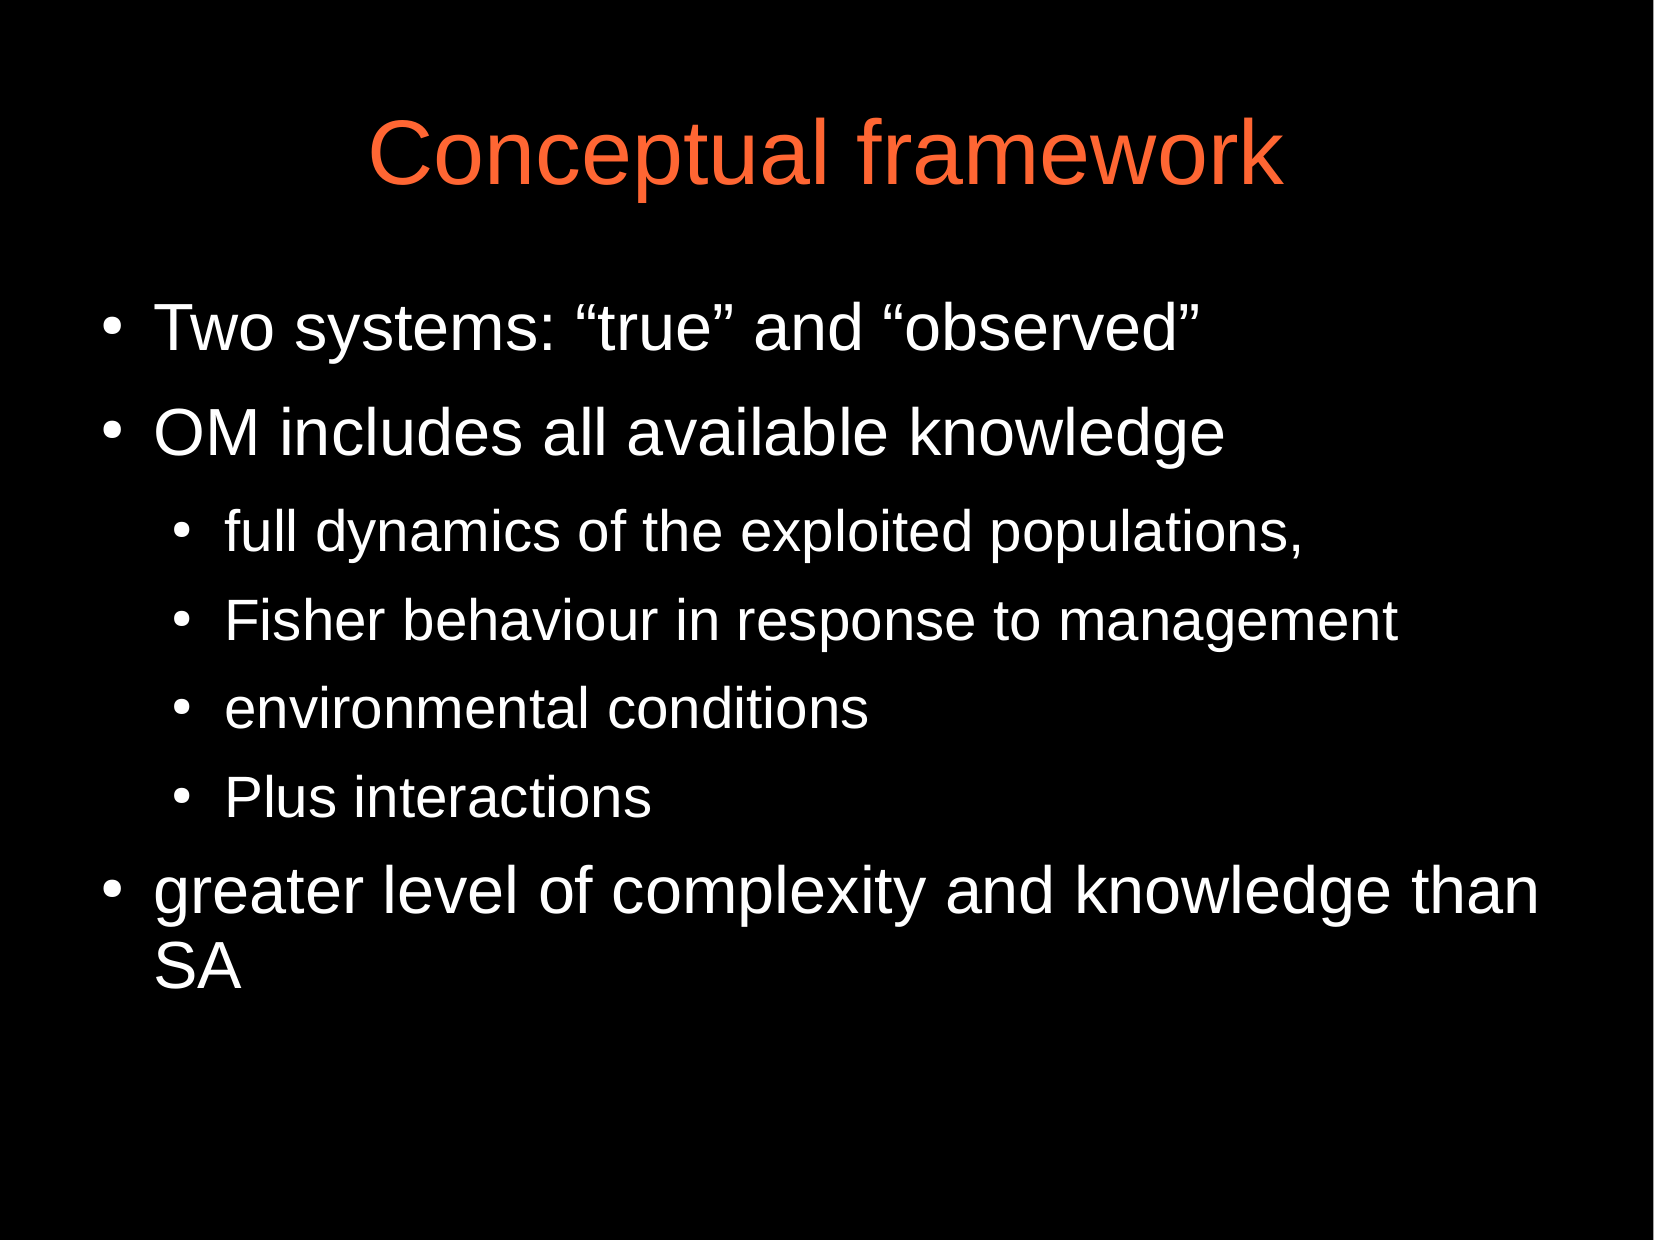

# Conceptual framework
Two systems: “true” and “observed”
OM includes all available knowledge
full dynamics of the exploited populations,
Fisher behaviour in response to management
environmental conditions
Plus interactions
greater level of complexity and knowledge than SA